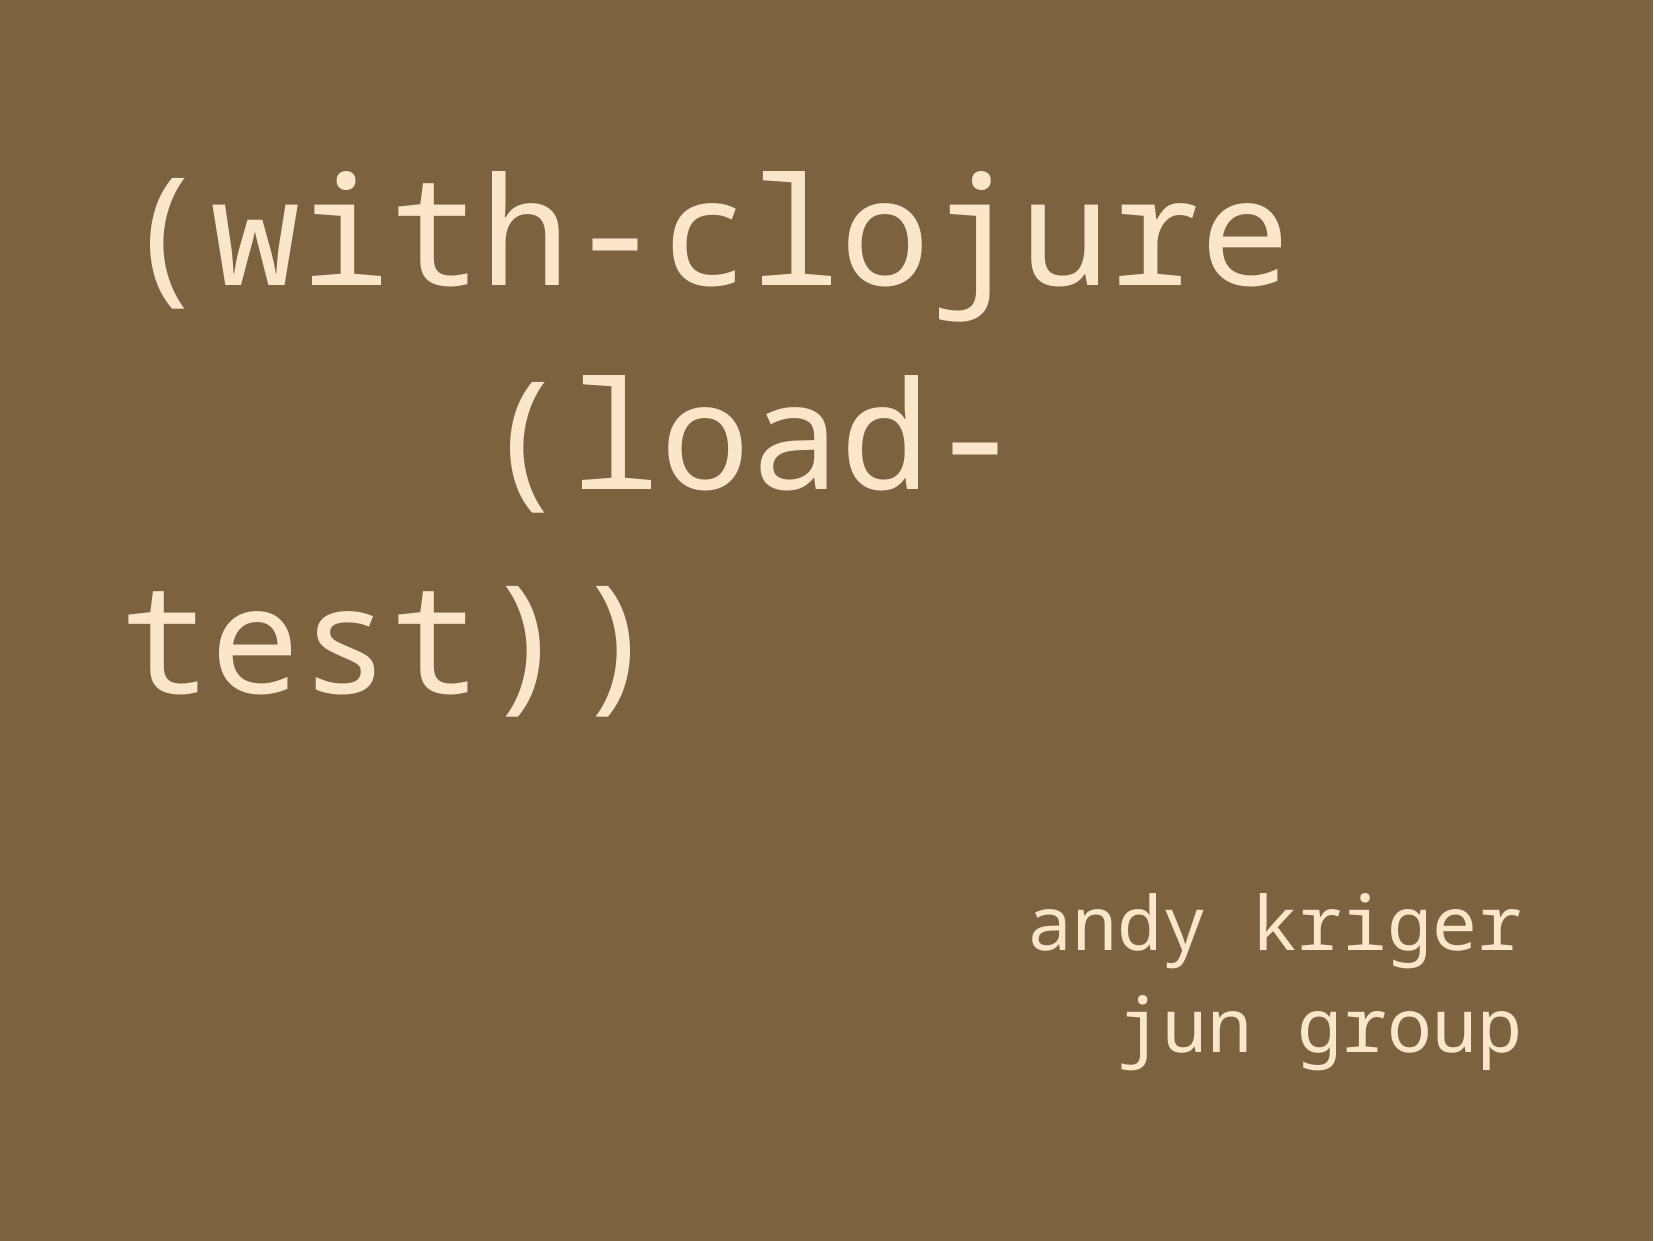

# (with-clojure
 (load-test))
andy kriger
jun group